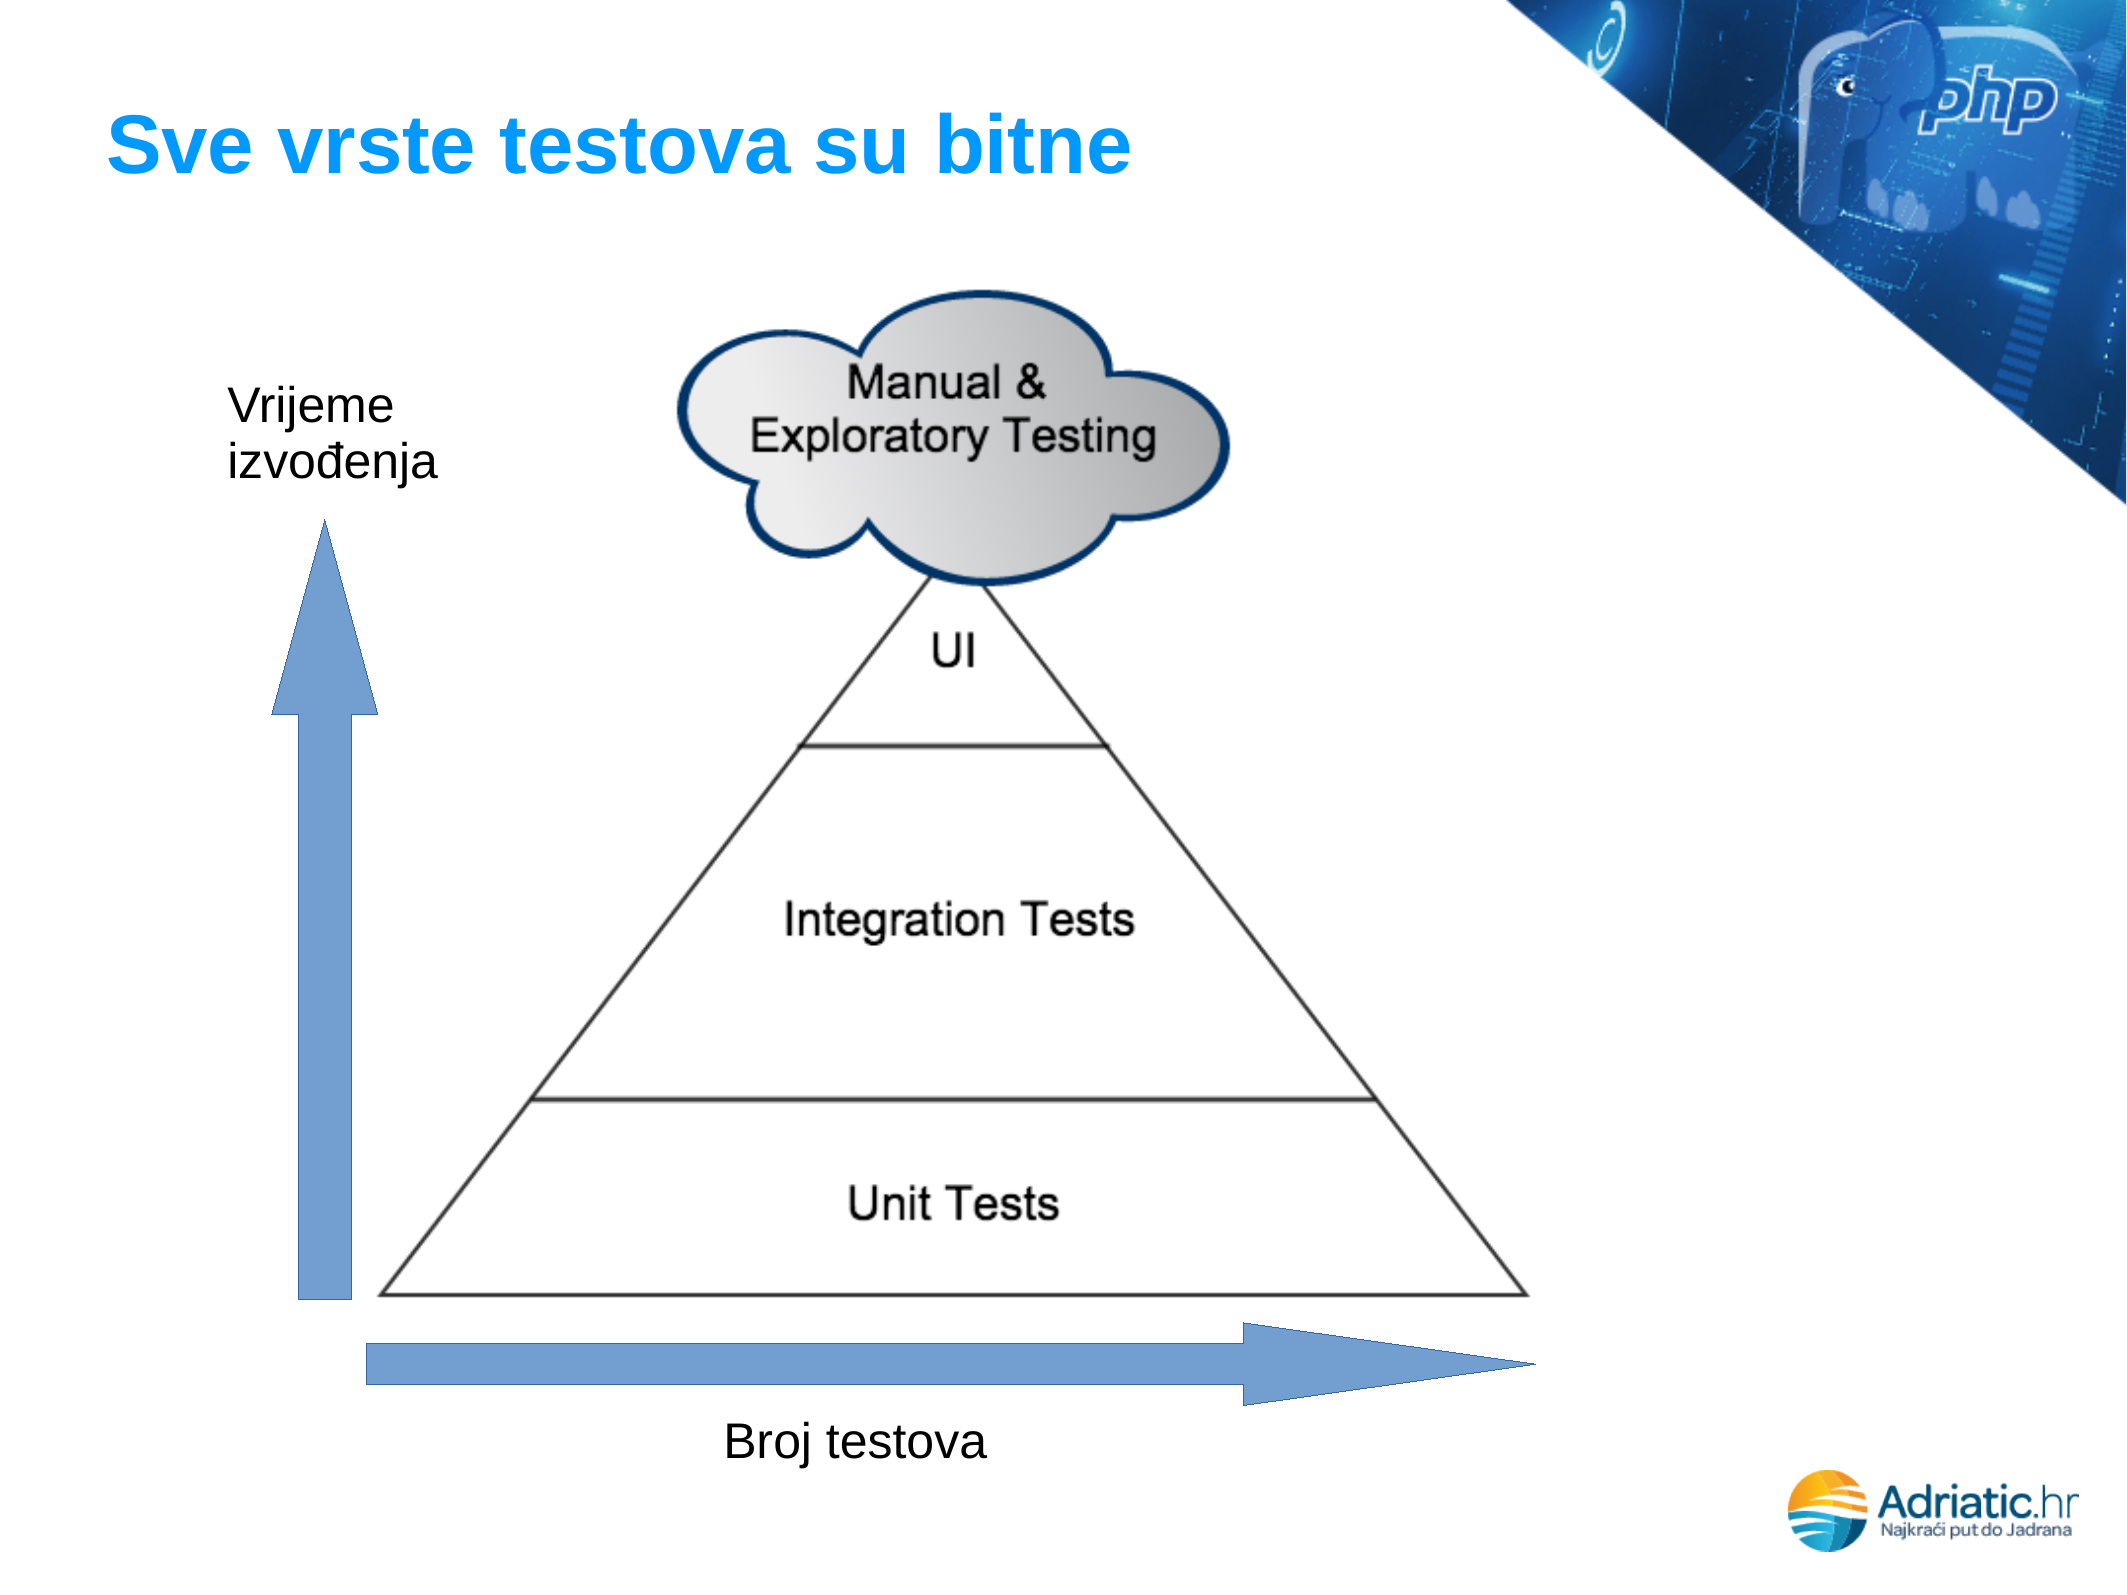

# Sve vrste testova su bitne
Vrijeme izvođenja
Broj testova